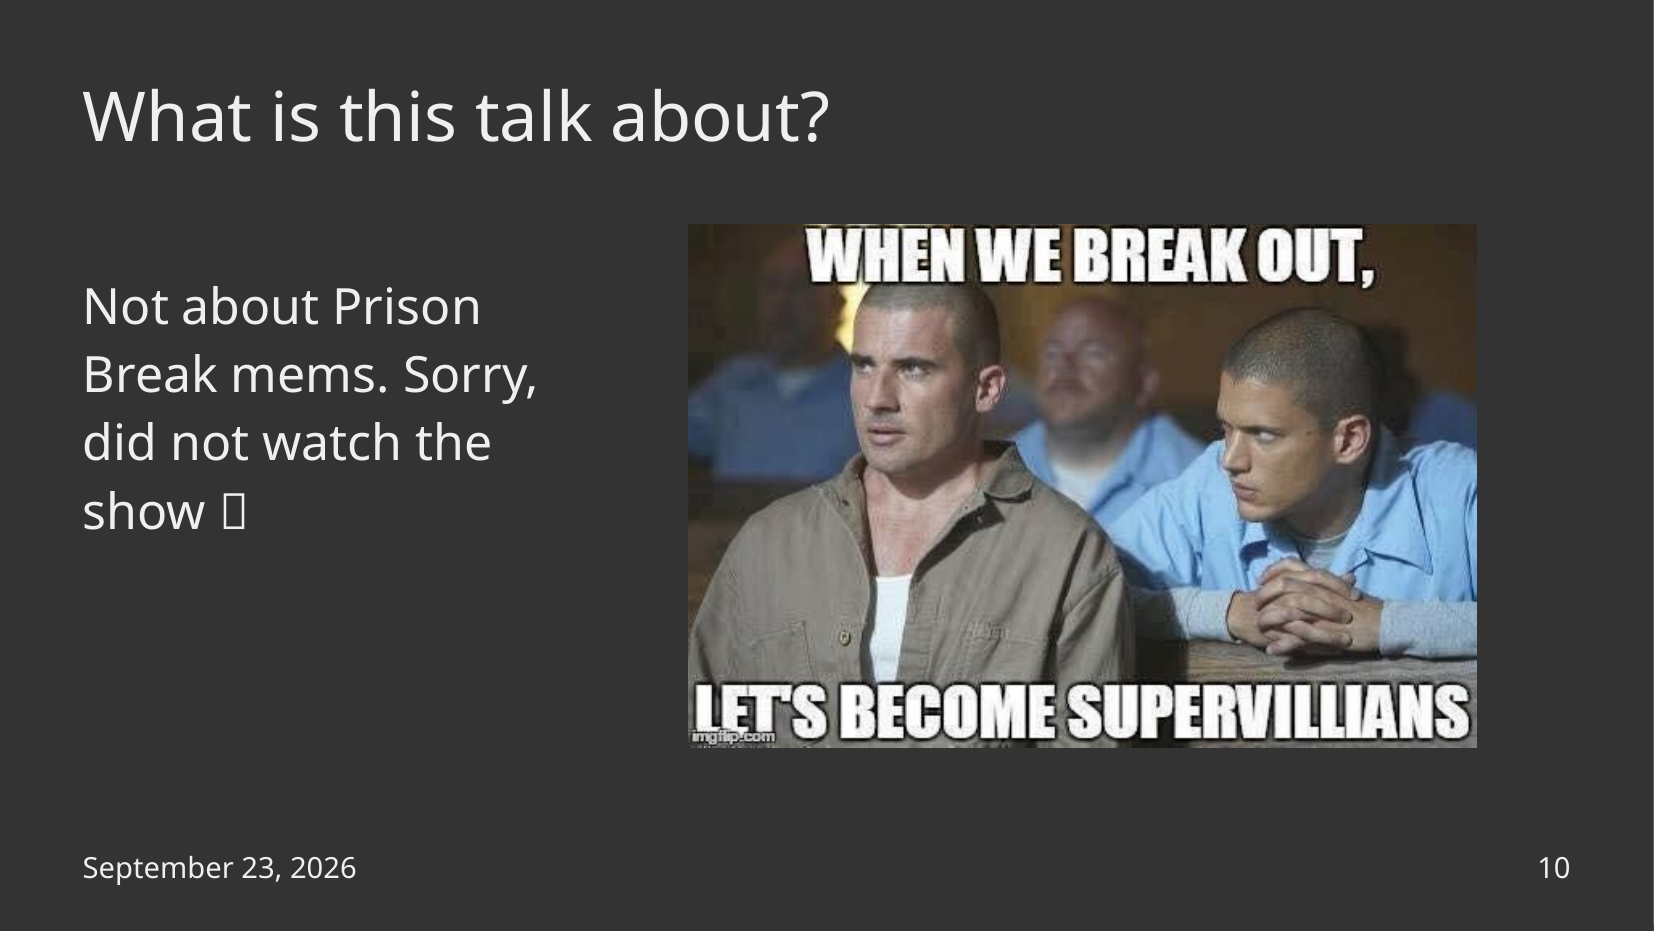

# What is this talk about?
Not about Prison Break mems. Sorry, did not watch the show 😬
10